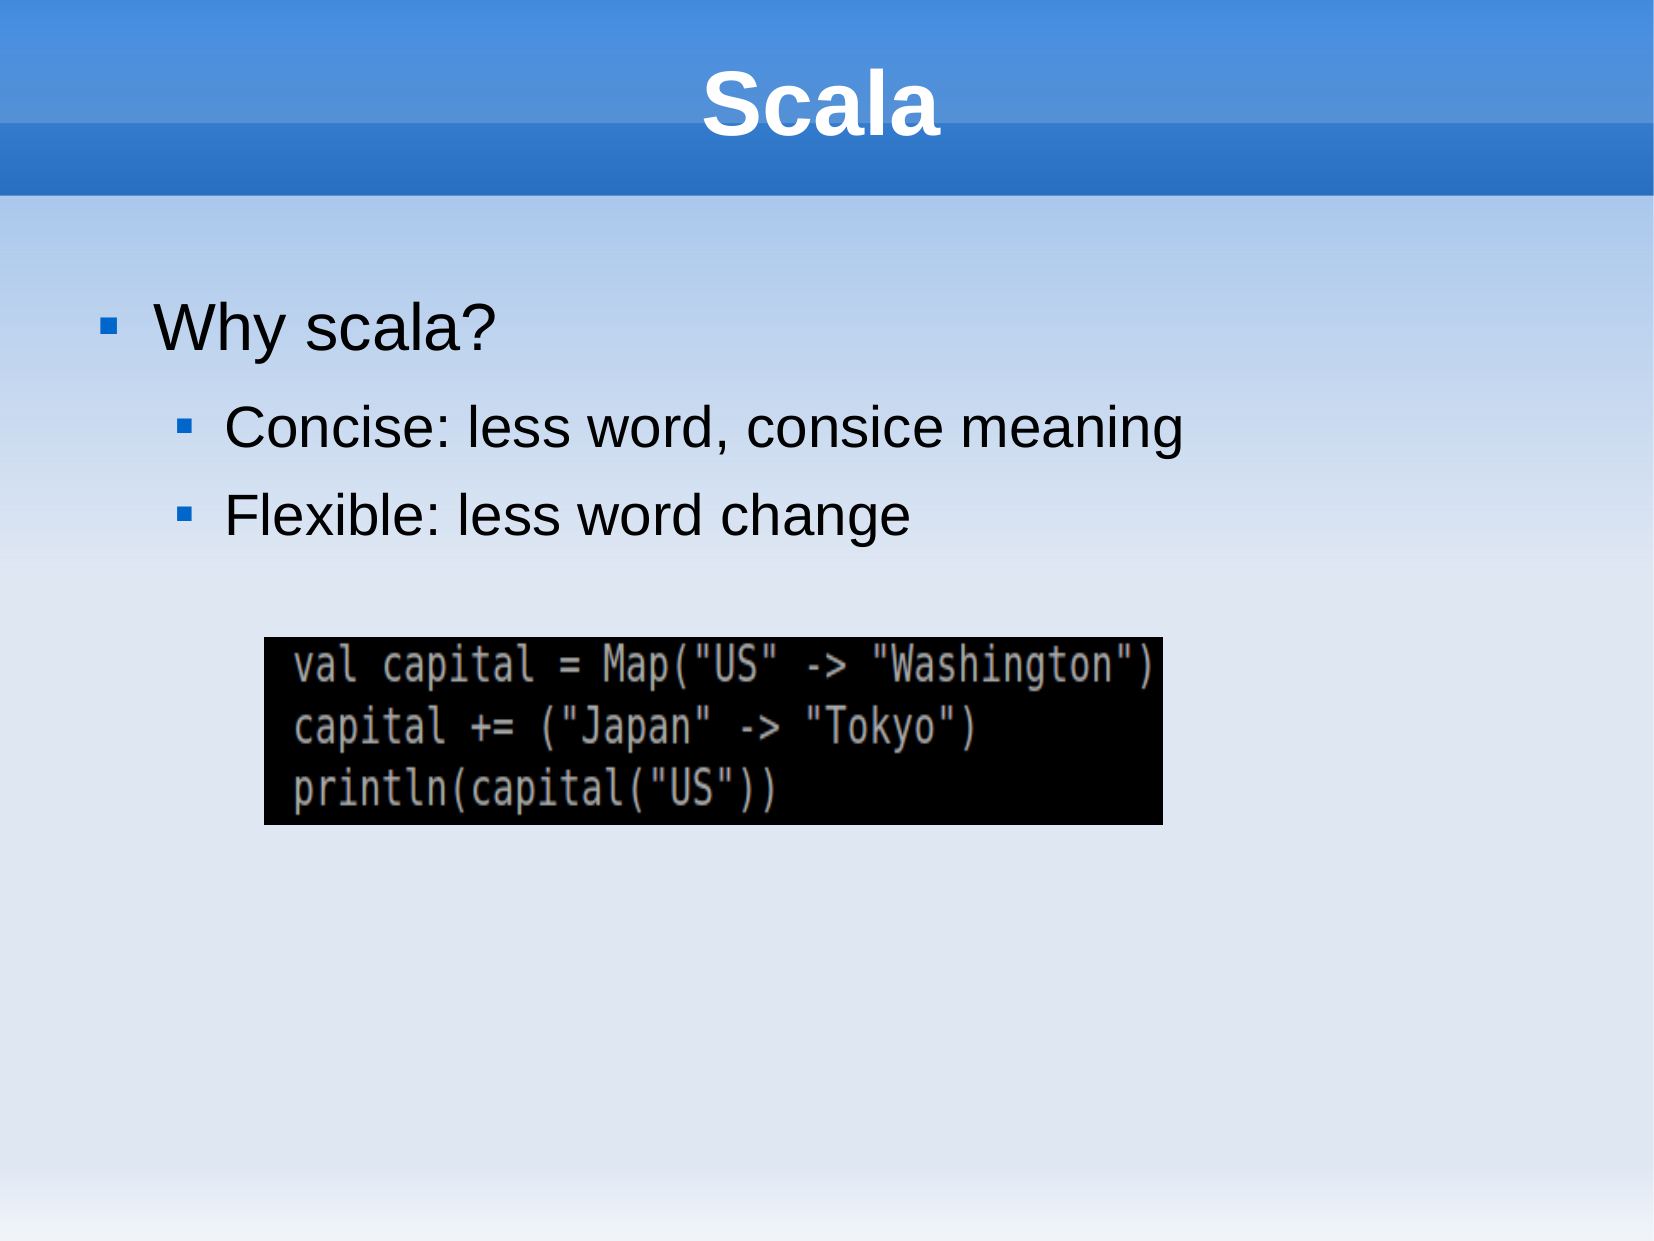

# Scala
Why scala?
Concise: less word, consice meaning
Flexible: less word change